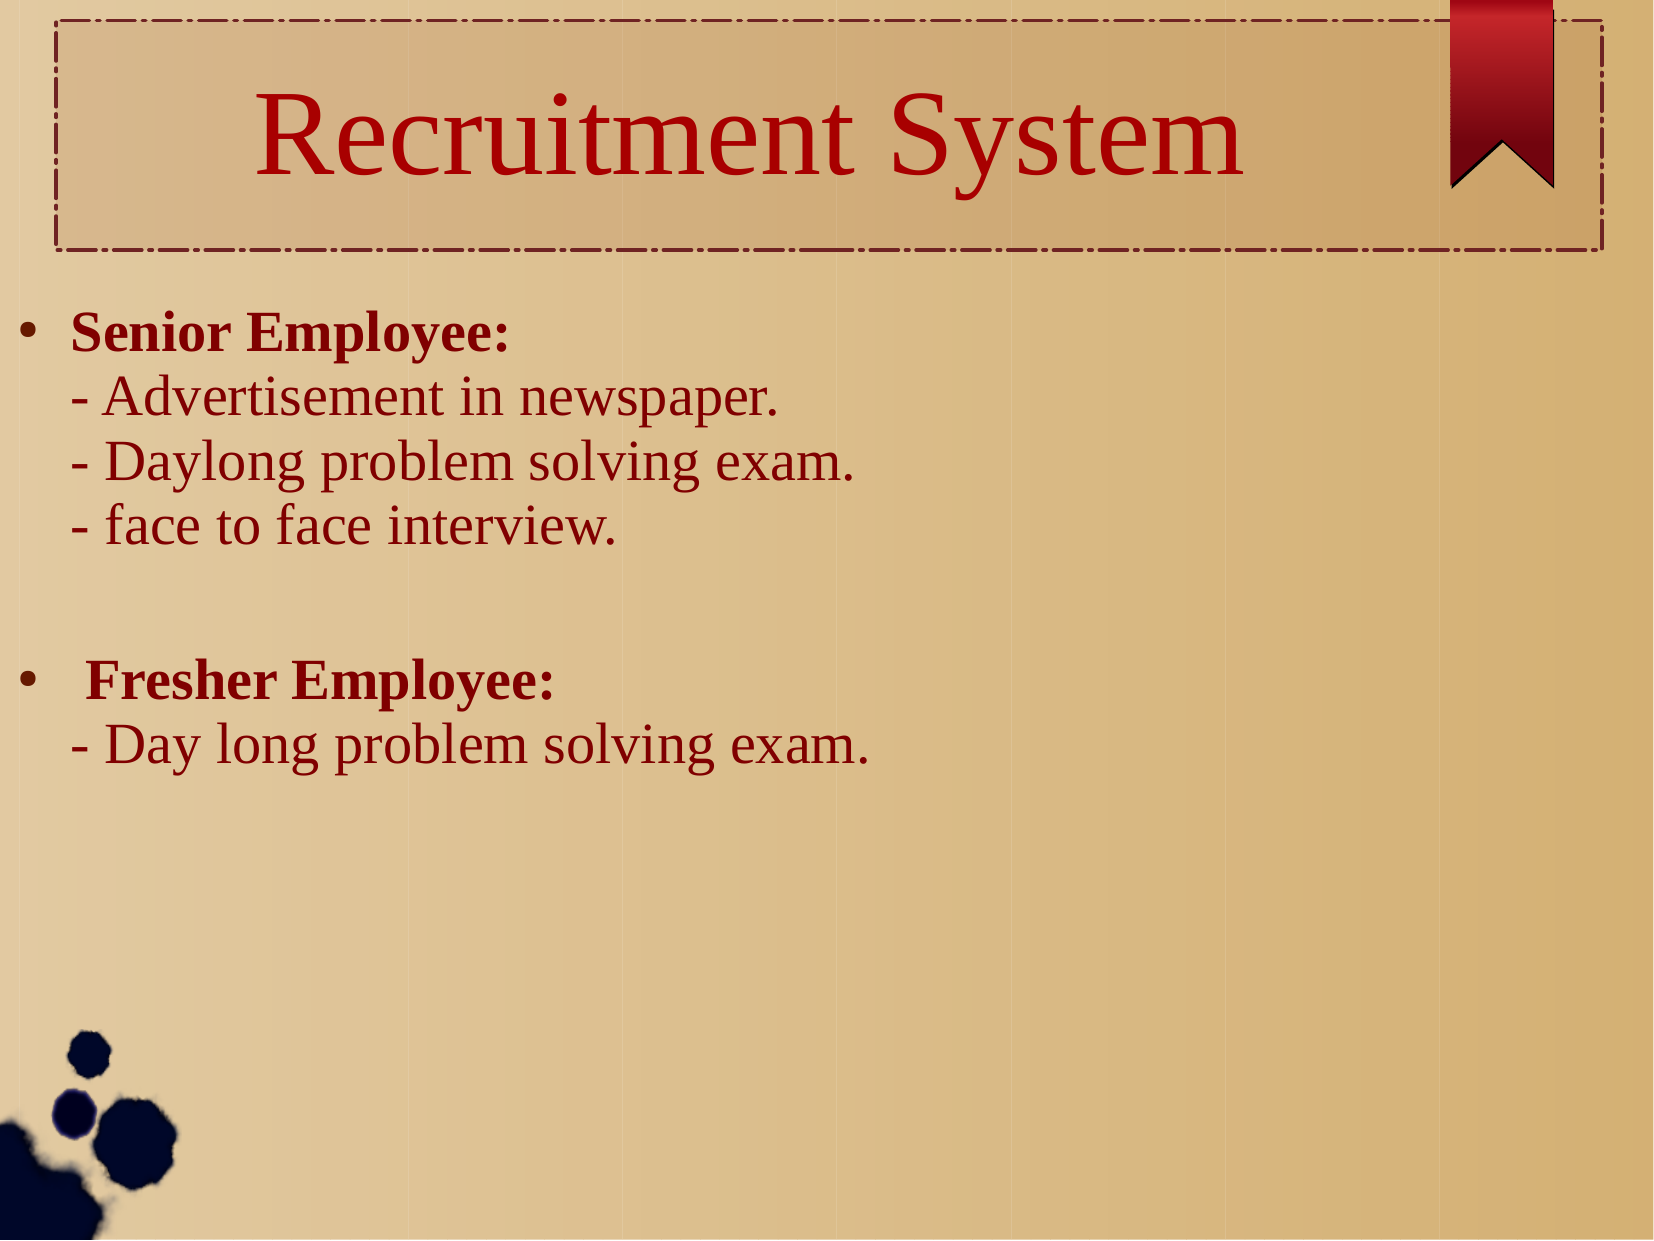

# Recruitment System
Senior Employee:
- Advertisement in newspaper.
- Daylong problem solving exam.
- face to face interview.
 Fresher Employee:
- Day long problem solving exam.